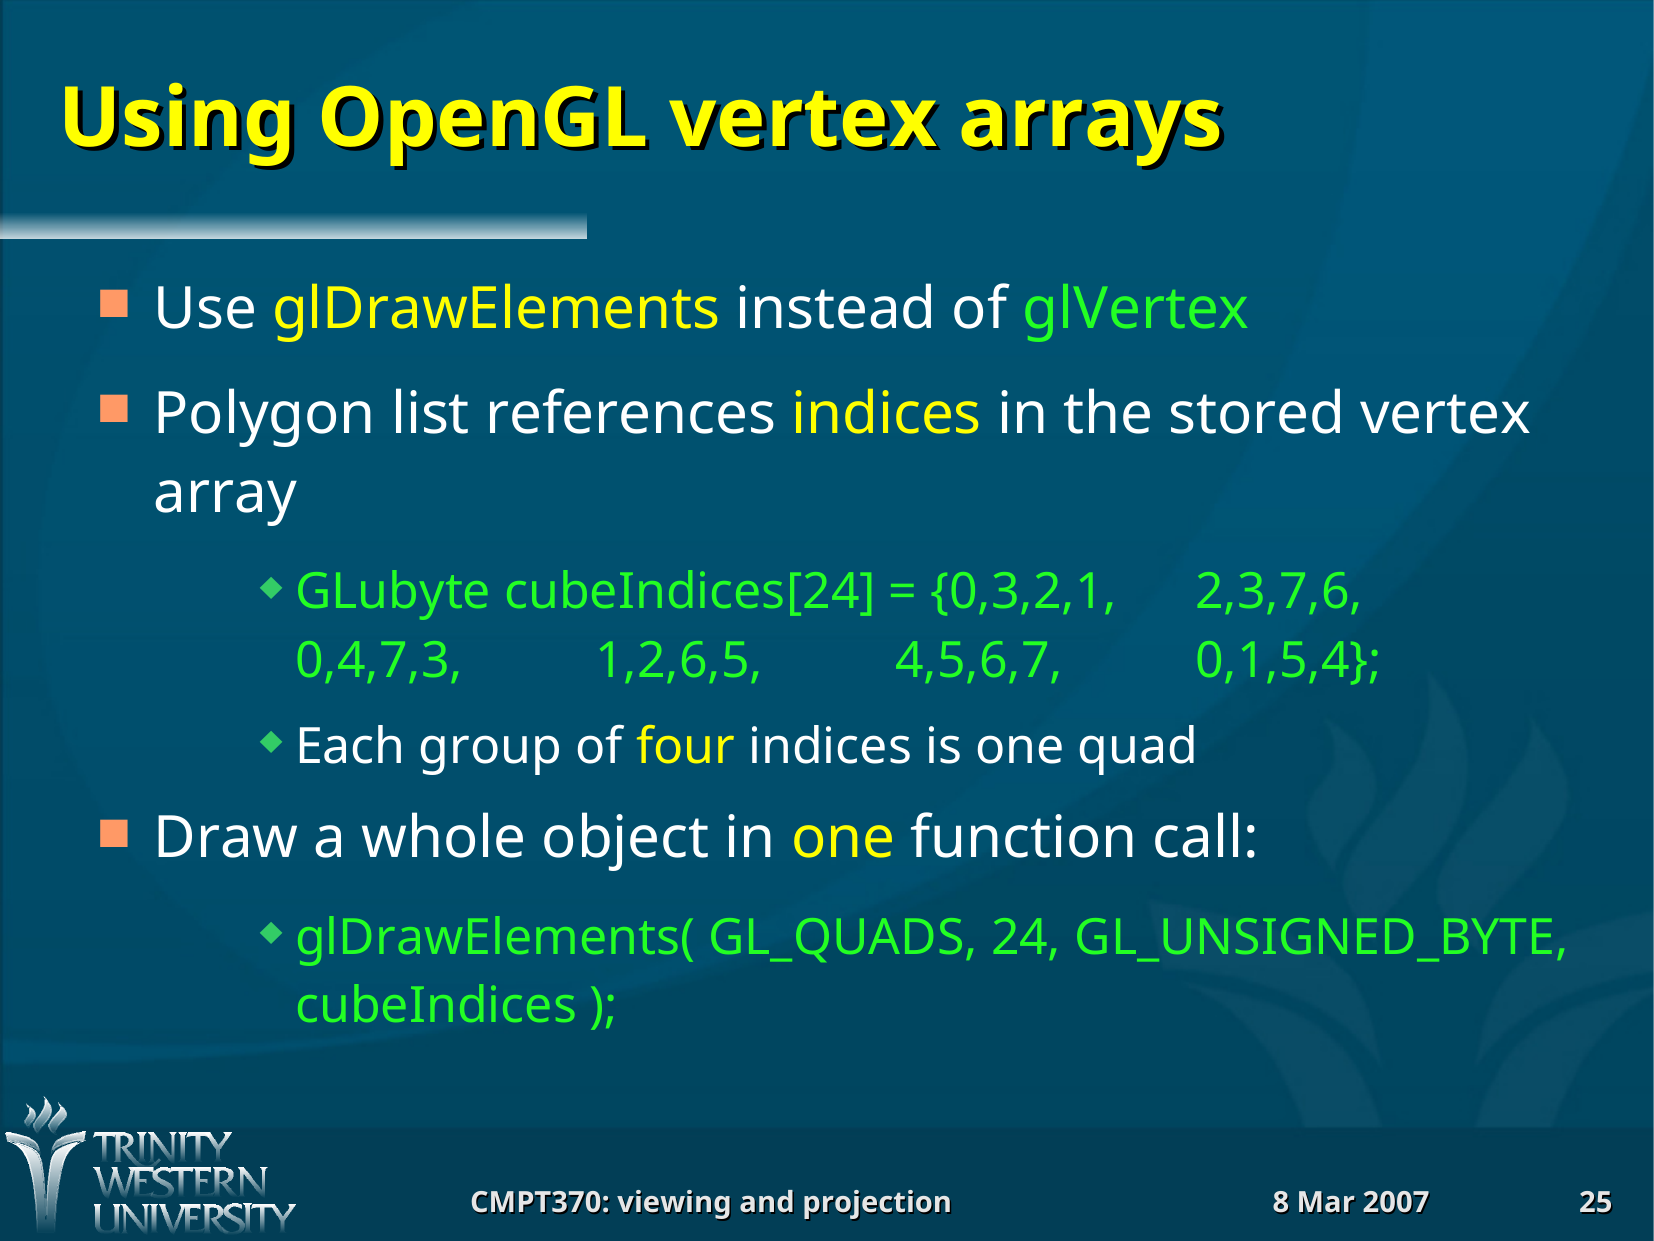

# Using OpenGL vertex arrays
Use glDrawElements instead of glVertex
Polygon list references indices in the stored vertex array
GLubyte cubeIndices[24] = {0,3,2,1,		2,3,7,6,		0,4,7,3,		1,2,6,5,		4,5,6,7,		0,1,5,4};
Each group of four indices is one quad
Draw a whole object in one function call:
glDrawElements( GL_QUADS, 24, GL_UNSIGNED_BYTE, cubeIndices );
CMPT370: viewing and projection
8 Mar 2007
25